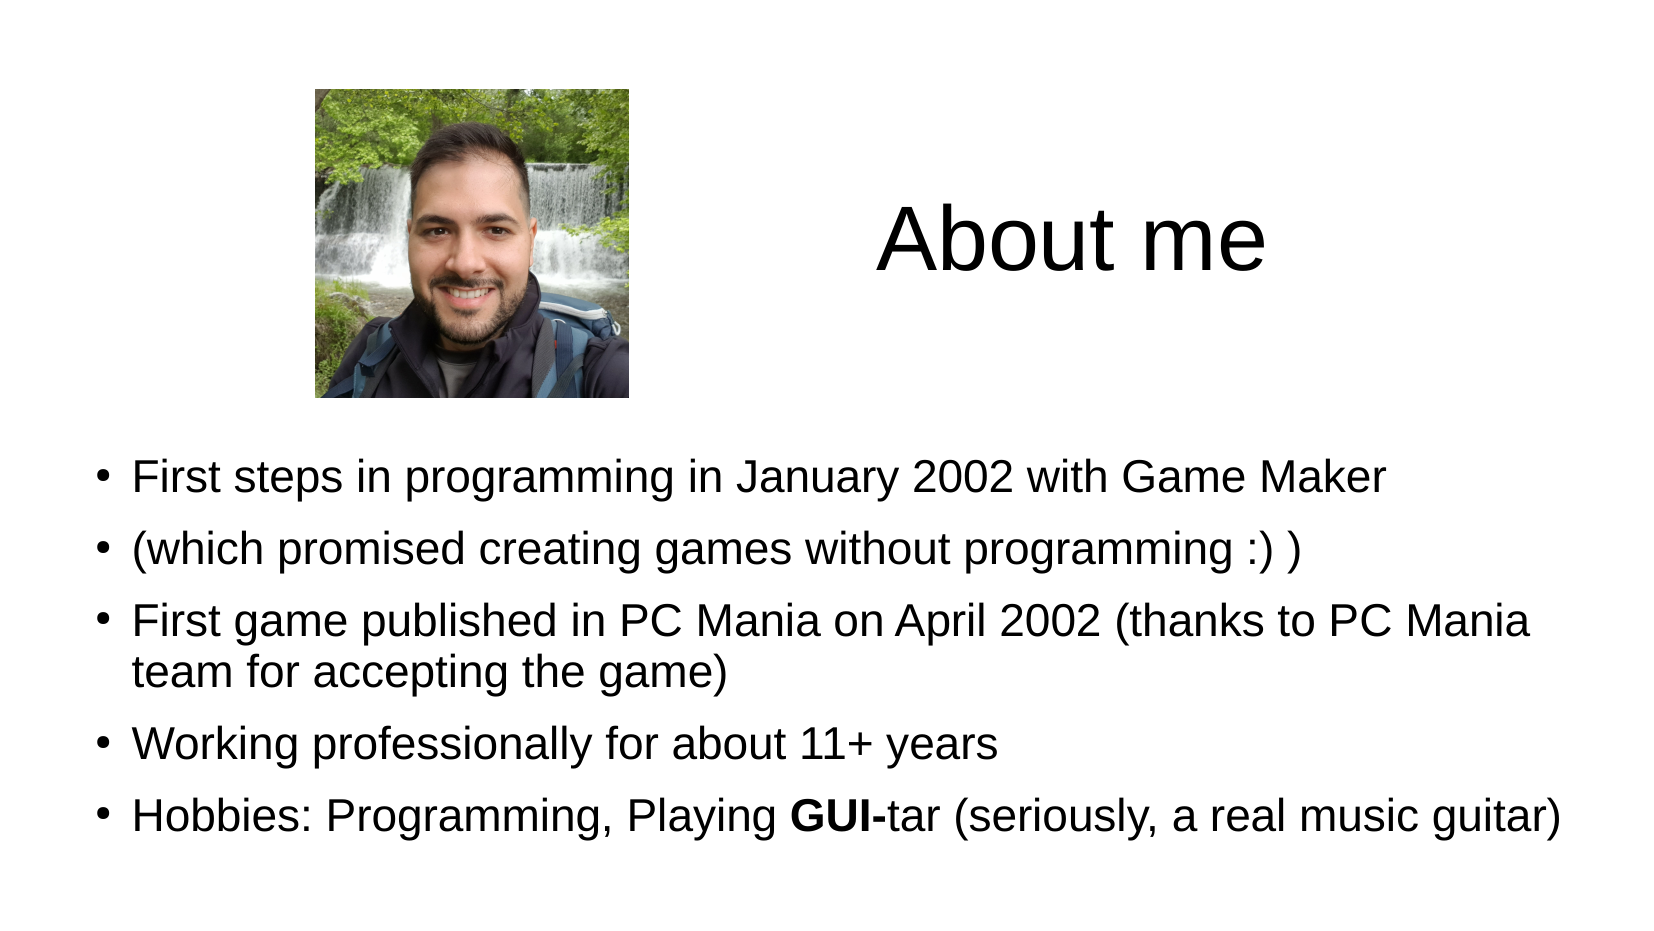

# About me
First steps in programming in January 2002 with Game Maker
(which promised creating games without programming :) )
First game published in PC Mania on April 2002 (thanks to PC Mania team for accepting the game)
Working professionally for about 11+ years
Hobbies: Programming, Playing GUI-tar (seriously, a real music guitar)